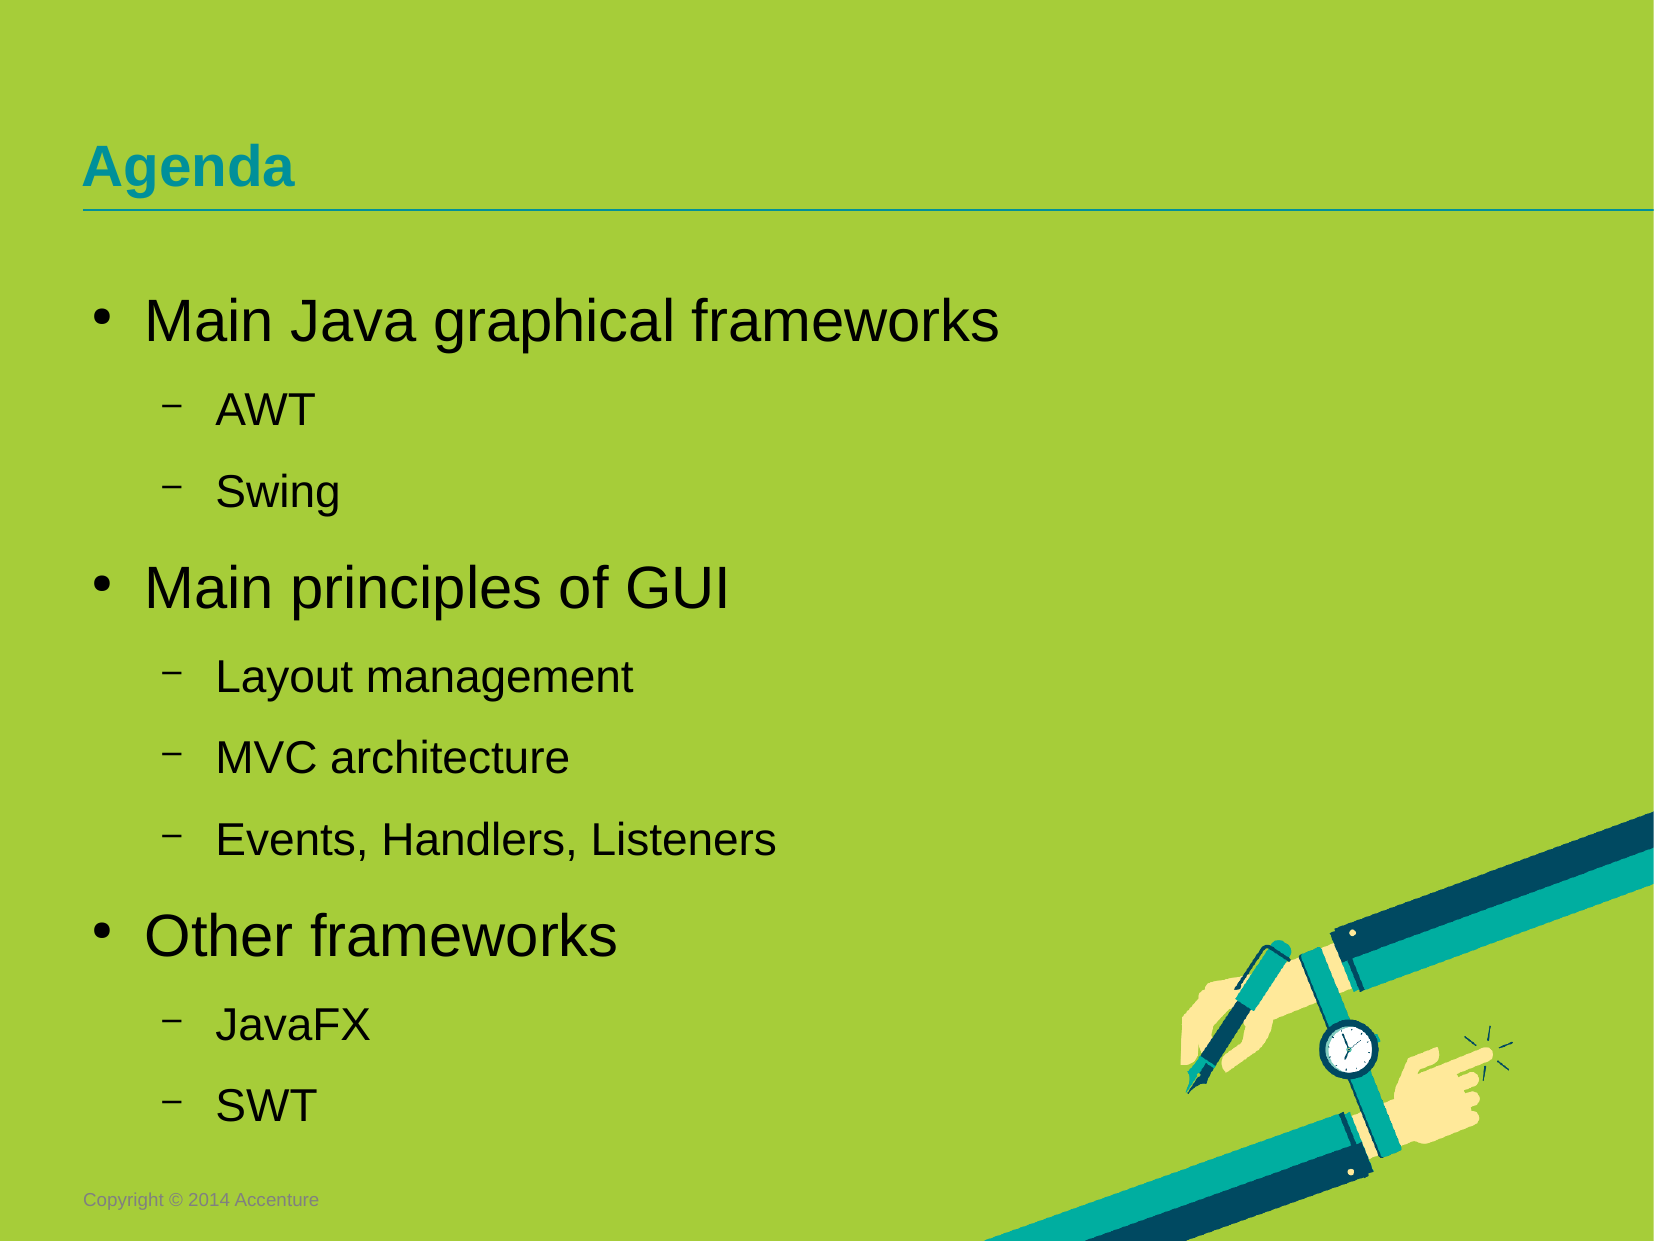

Agenda
# Main Java graphical frameworks
AWT
Swing
Main principles of GUI
Layout management
MVC architecture
Events, Handlers, Listeners
Other frameworks
JavaFX
SWT